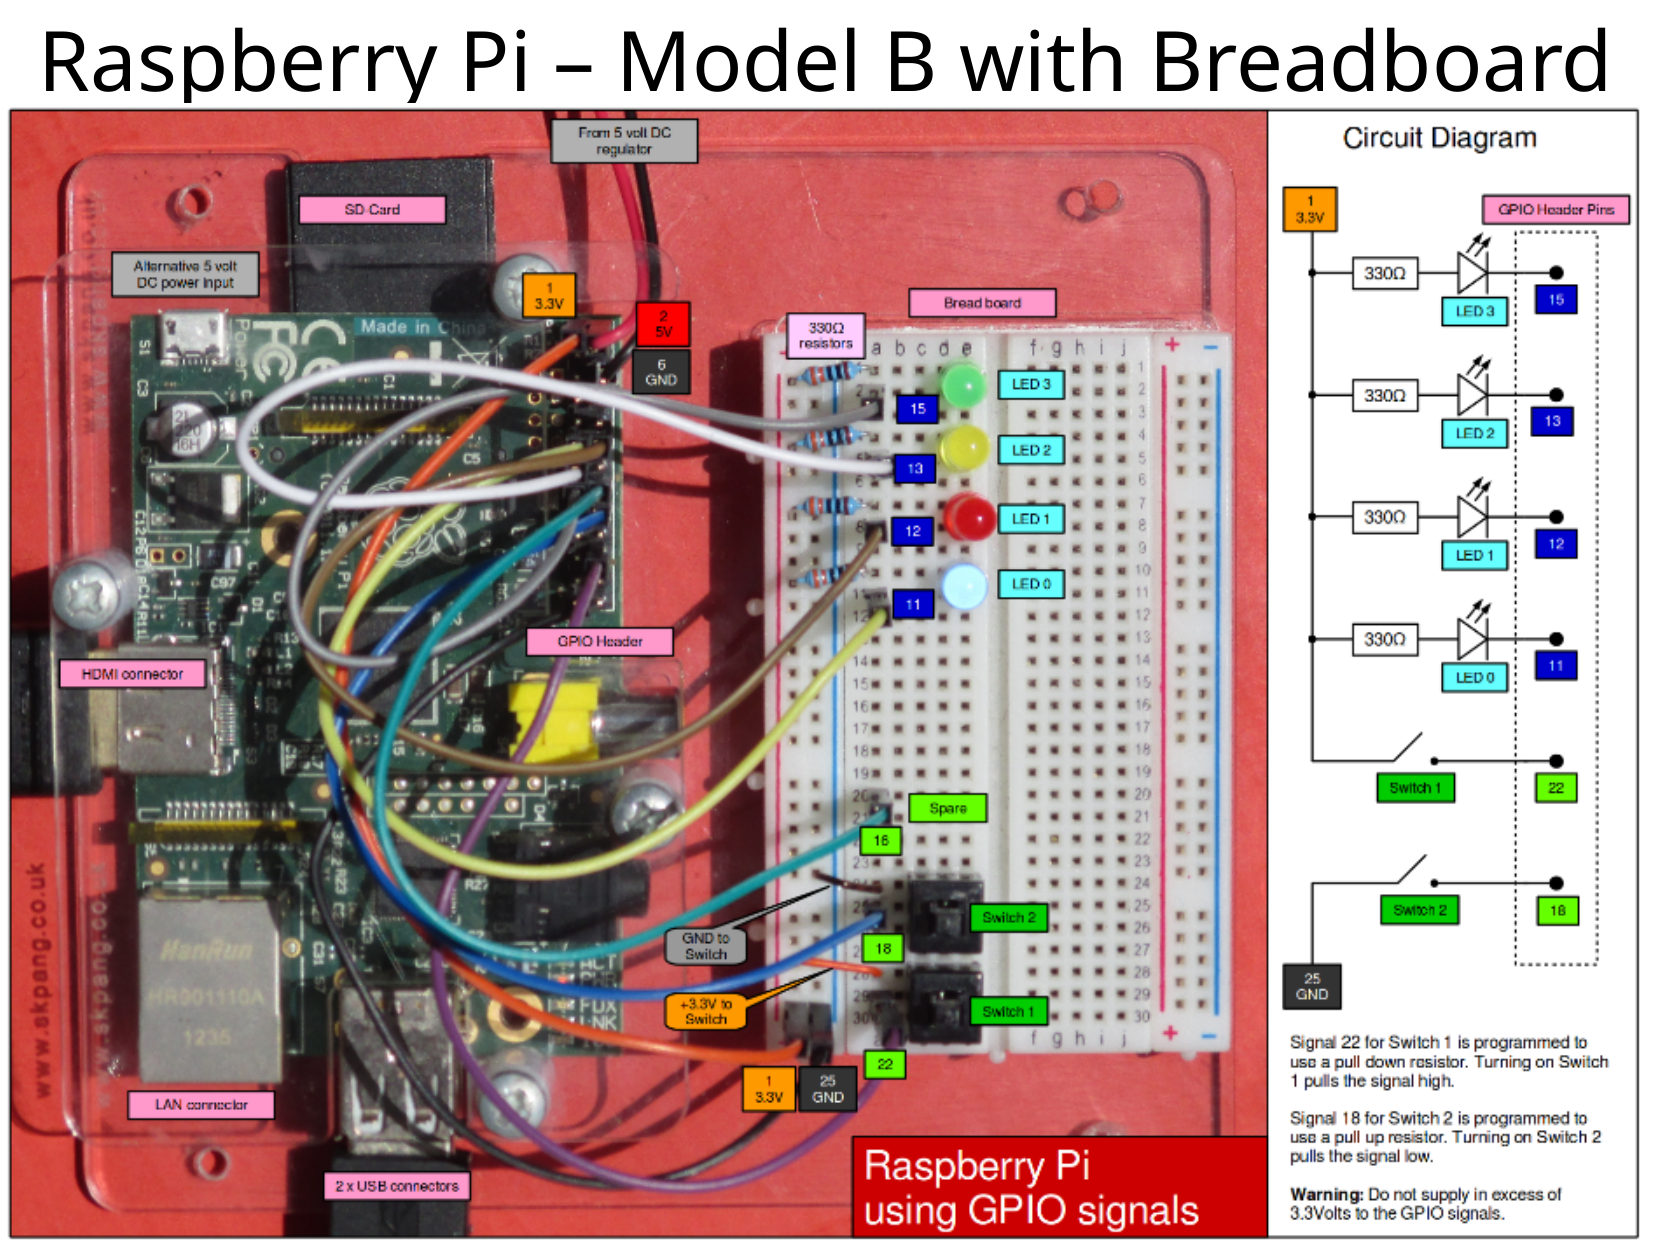

# Raspberry Pi – Model B with Breadboard